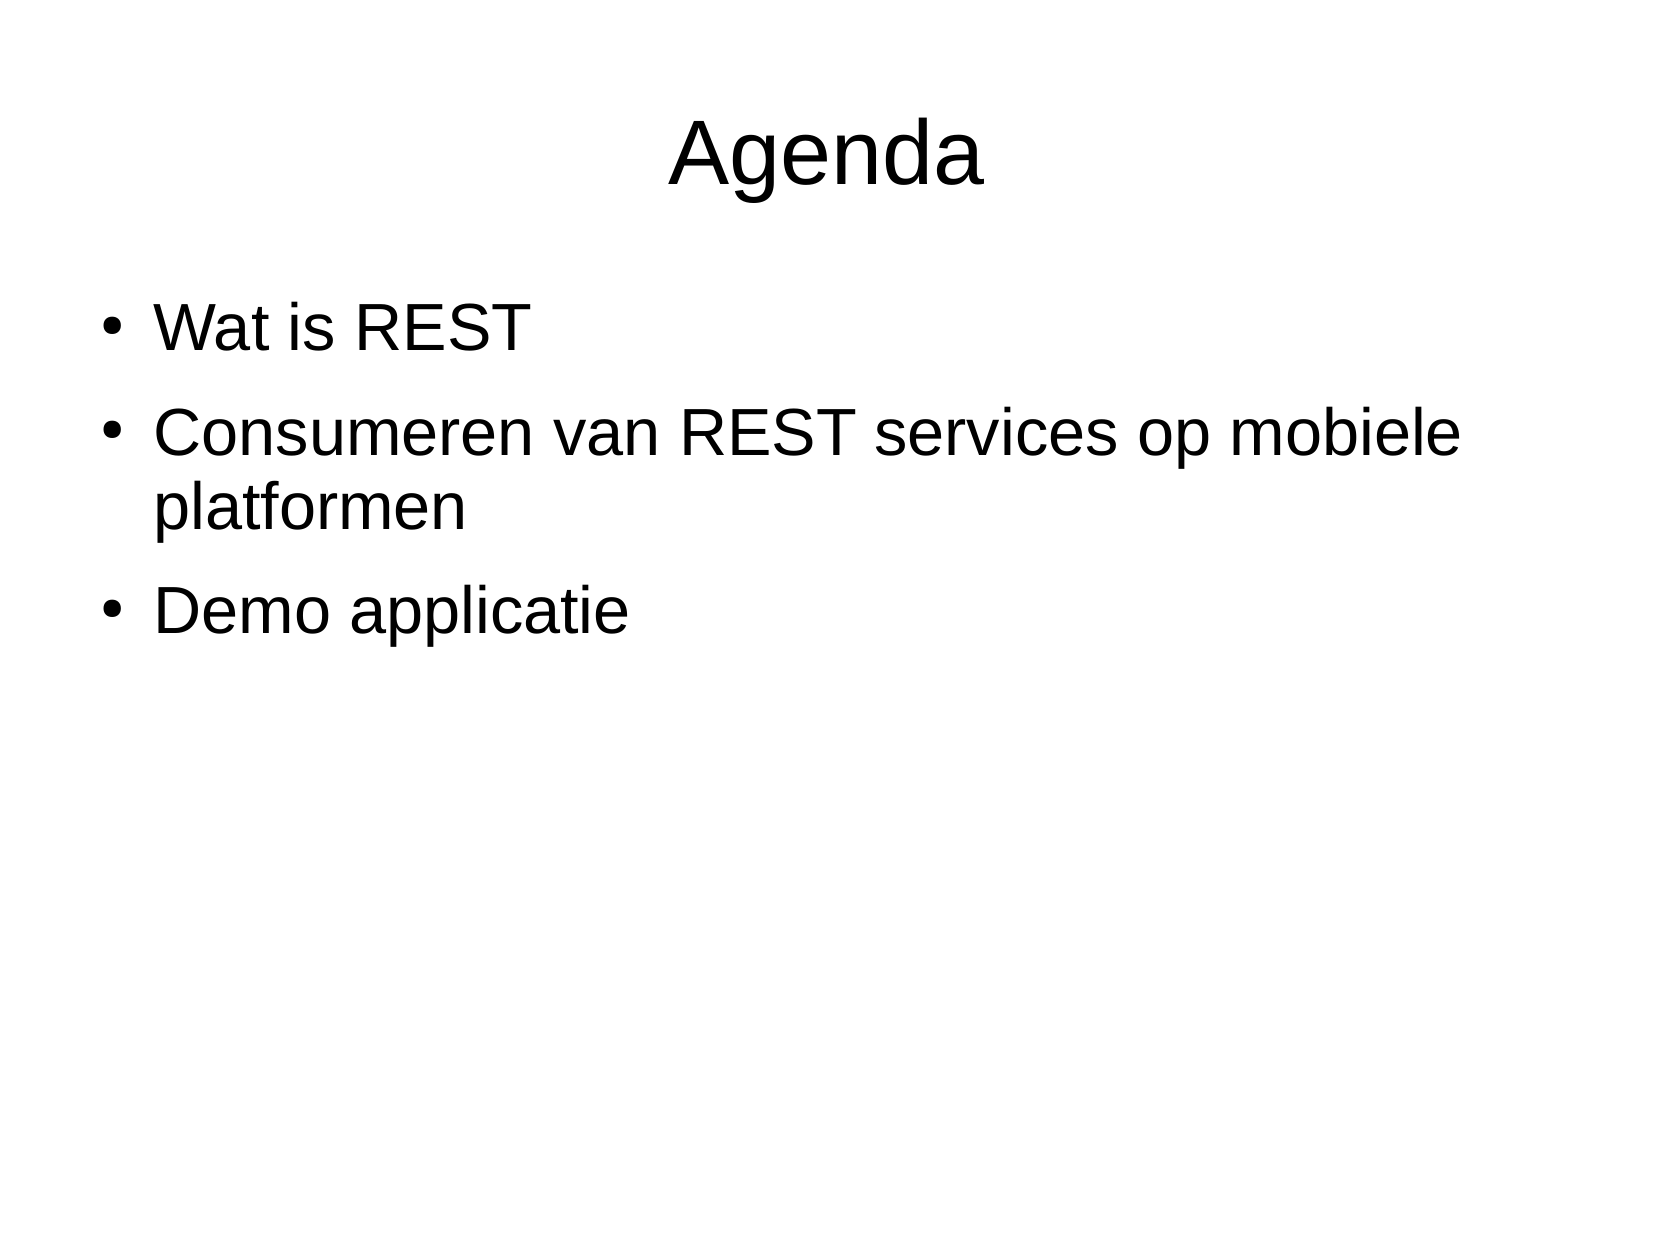

# Agenda
Wat is REST
Consumeren van REST services op mobiele platformen
Demo applicatie